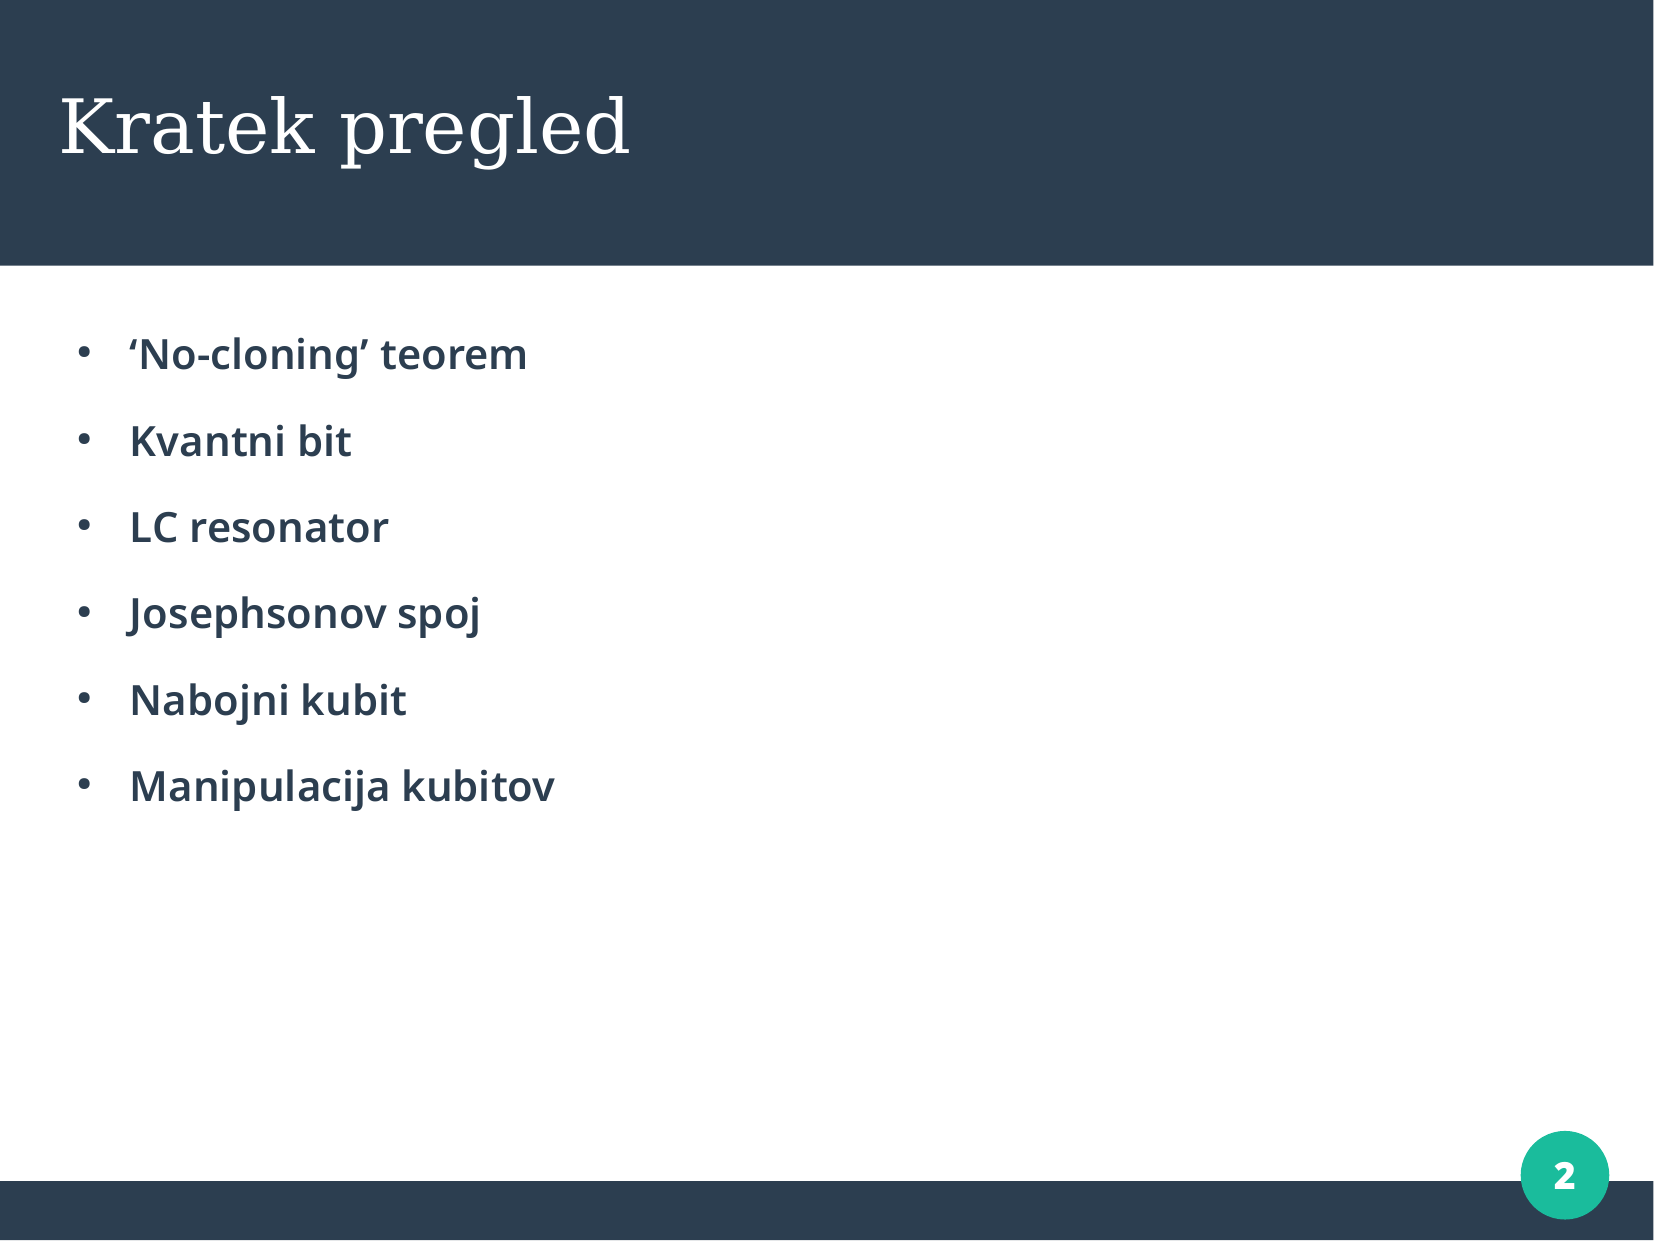

# Kratek pregled
‘No-cloning’ teorem
Kvantni bit
LC resonator
Josephsonov spoj
Nabojni kubit
Manipulacija kubitov
2